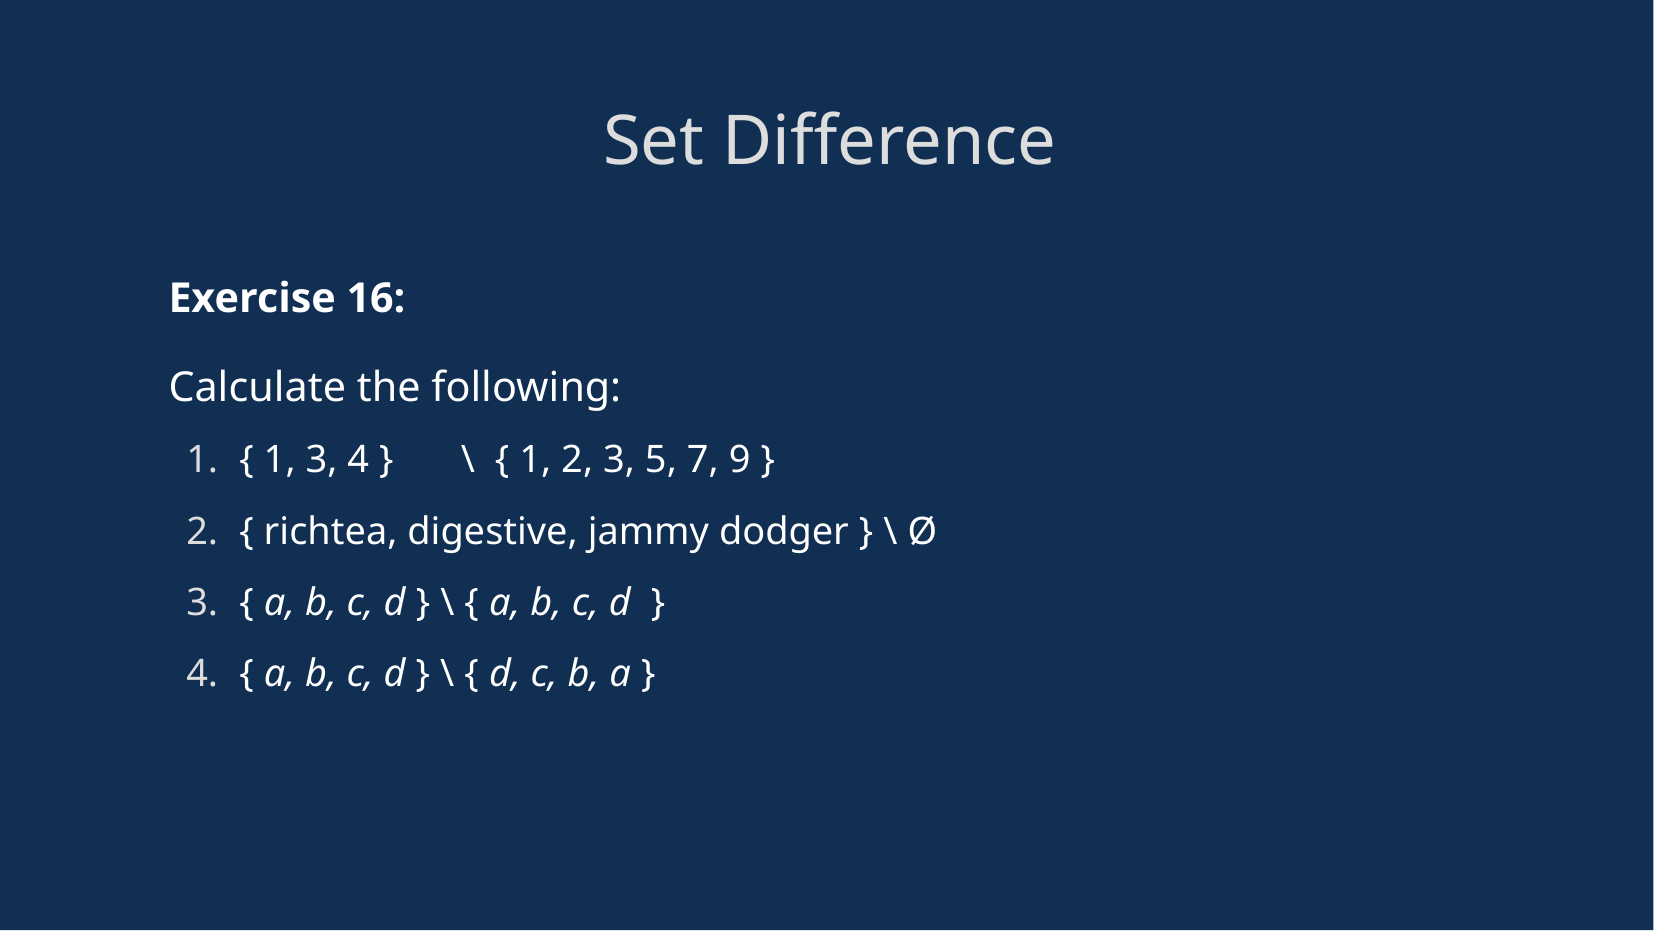

# Set Difference
Exercise 16:
Calculate the following:
{ 1, 3, 4 }	\ { 1, 2, 3, 5, 7, 9 }
{ richtea, digestive, jammy dodger } \ Ø
{ a, b, c, d } \ { a, b, c, d }
{ a, b, c, d } \ { d, c, b, a }